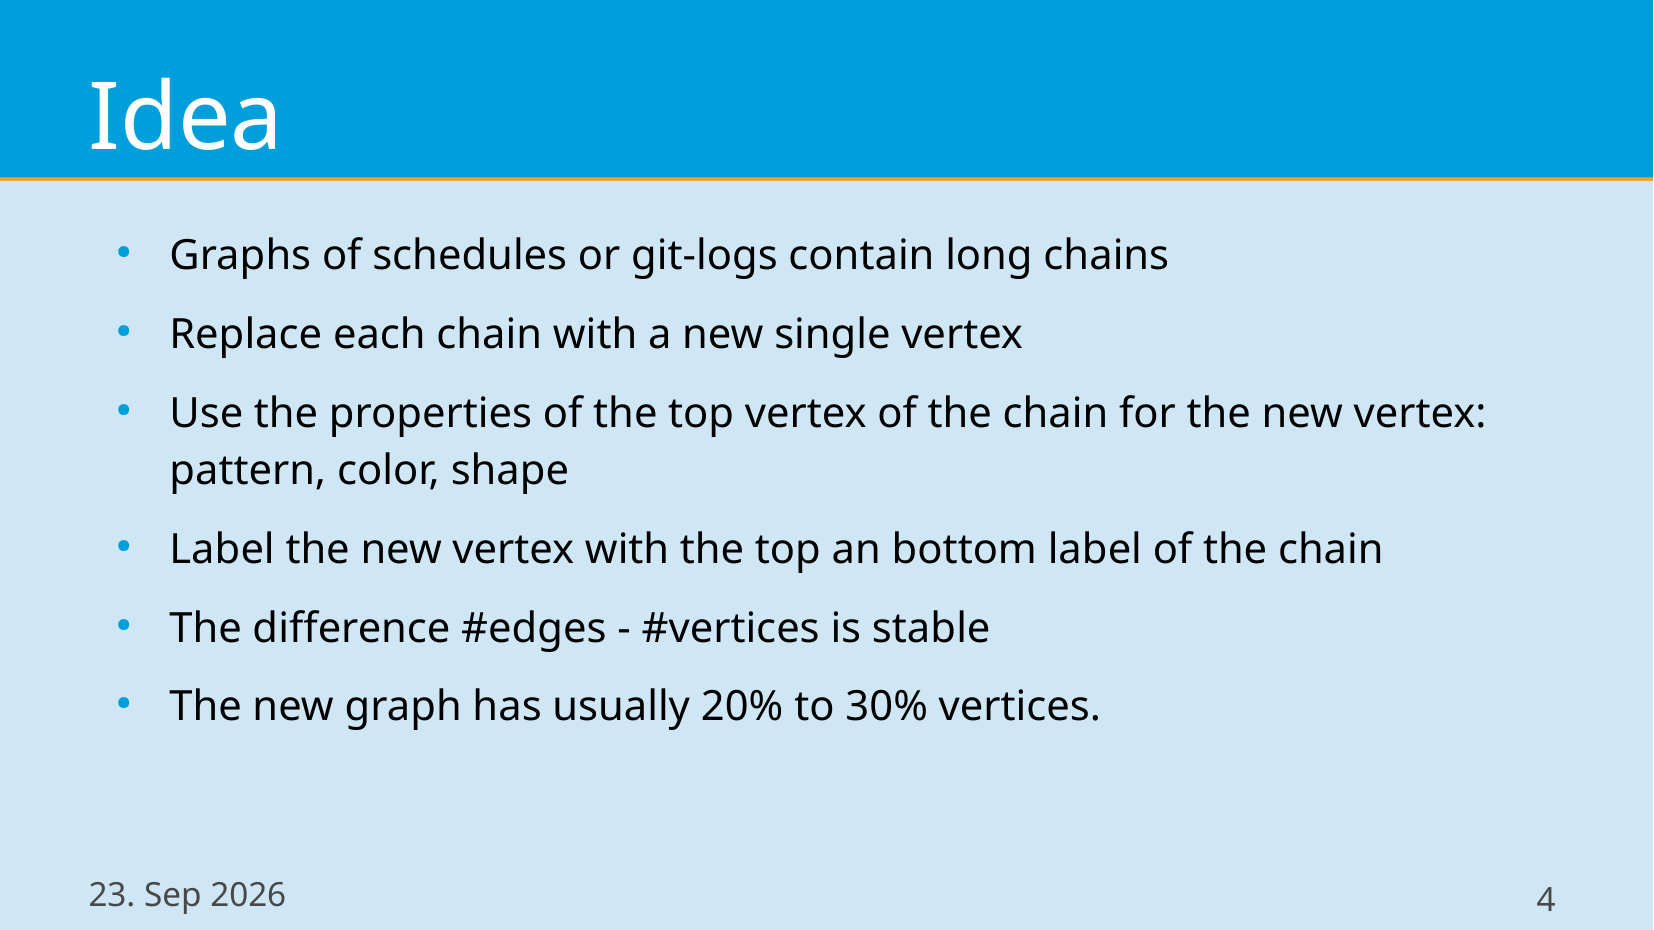

# Idea
Graphs of schedules or git-logs contain long chains
Replace each chain with a new single vertex
Use the properties of the top vertex of the chain for the new vertex: pattern, color, shape
Label the new vertex with the top an bottom label of the chain
The difference #edges - #vertices is stable
The new graph has usually 20% to 30% vertices.
4